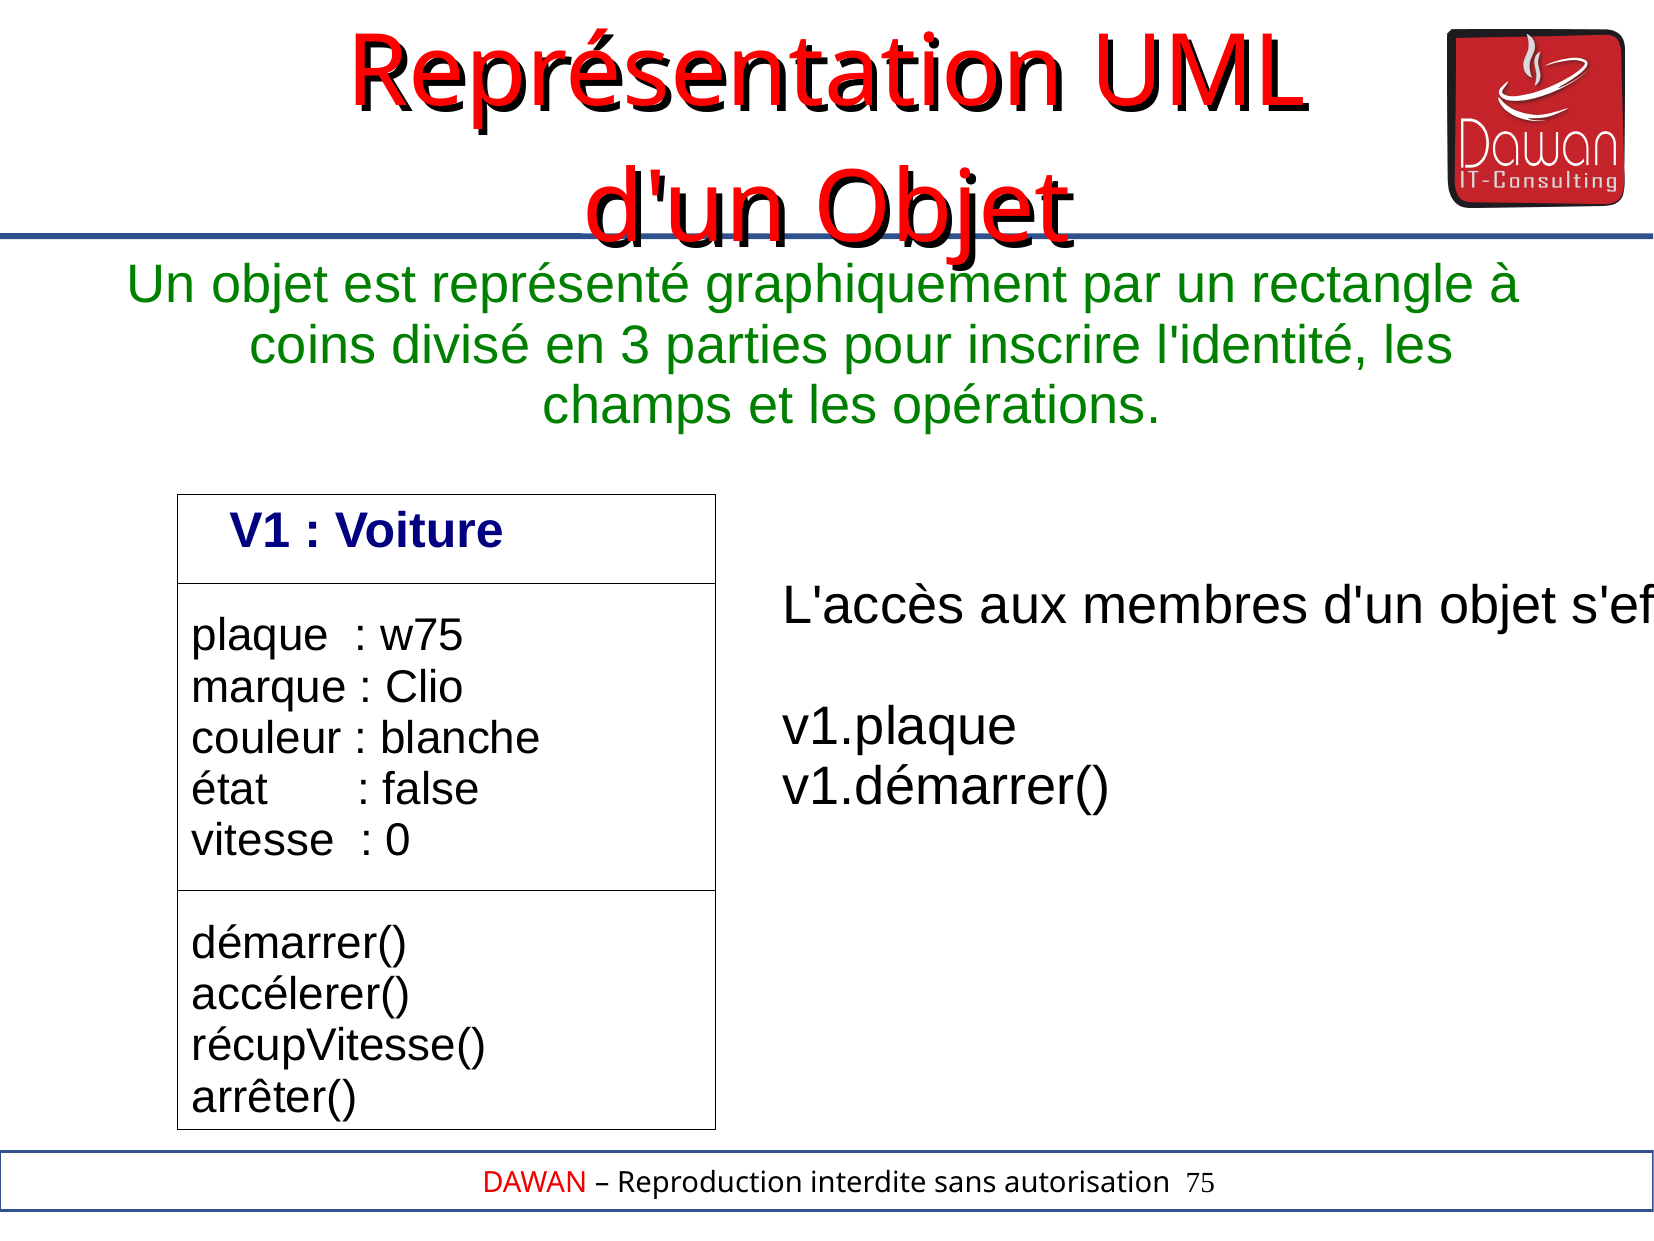

Représentation UML
d'un Objet
Un objet est représenté graphiquement par un rectangle à coins divisé en 3 parties pour inscrire l'identité, les champs et les opérations.
V1 : Voiture
plaque : w75
marque : Clio
couleur : blanche
état : false
vitesse : 0
démarrer()
accélerer()
récupVitesse()
arrêter()
L'accès aux membres d'un objet s'effectue grâce au point (.) :
v1.plaque
v1.démarrer()